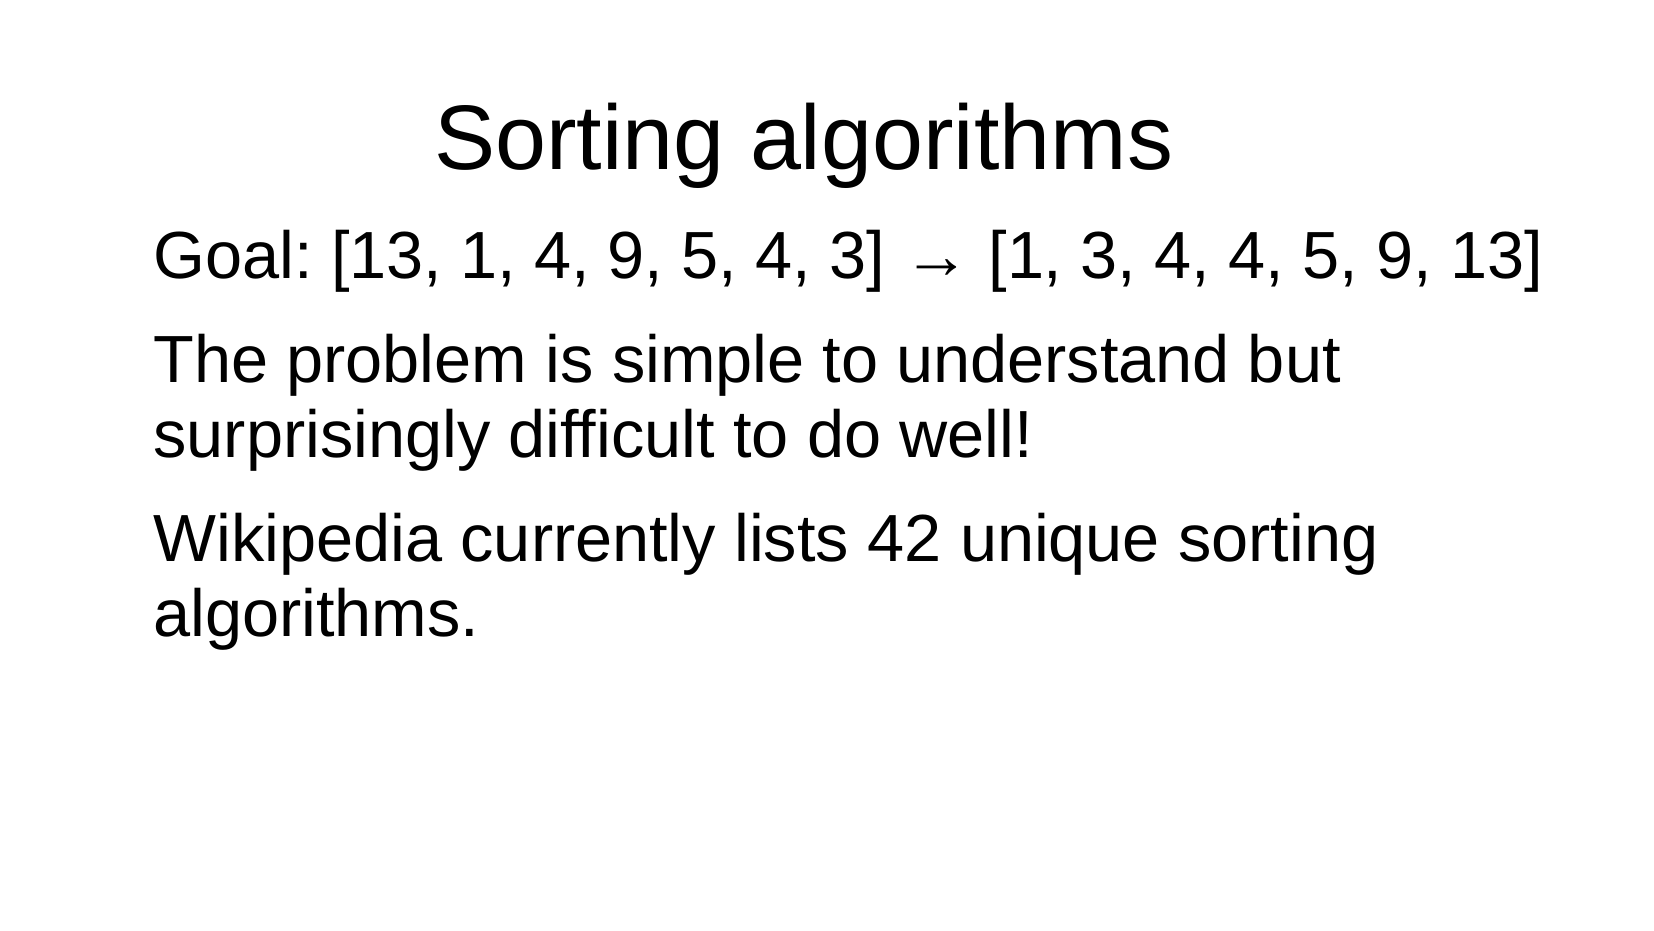

# Sorting algorithms
Goal: [13, 1, 4, 9, 5, 4, 3] → [1, 3, 4, 4, 5, 9, 13]
The problem is simple to understand but surprisingly difficult to do well!
Wikipedia currently lists 42 unique sorting algorithms.